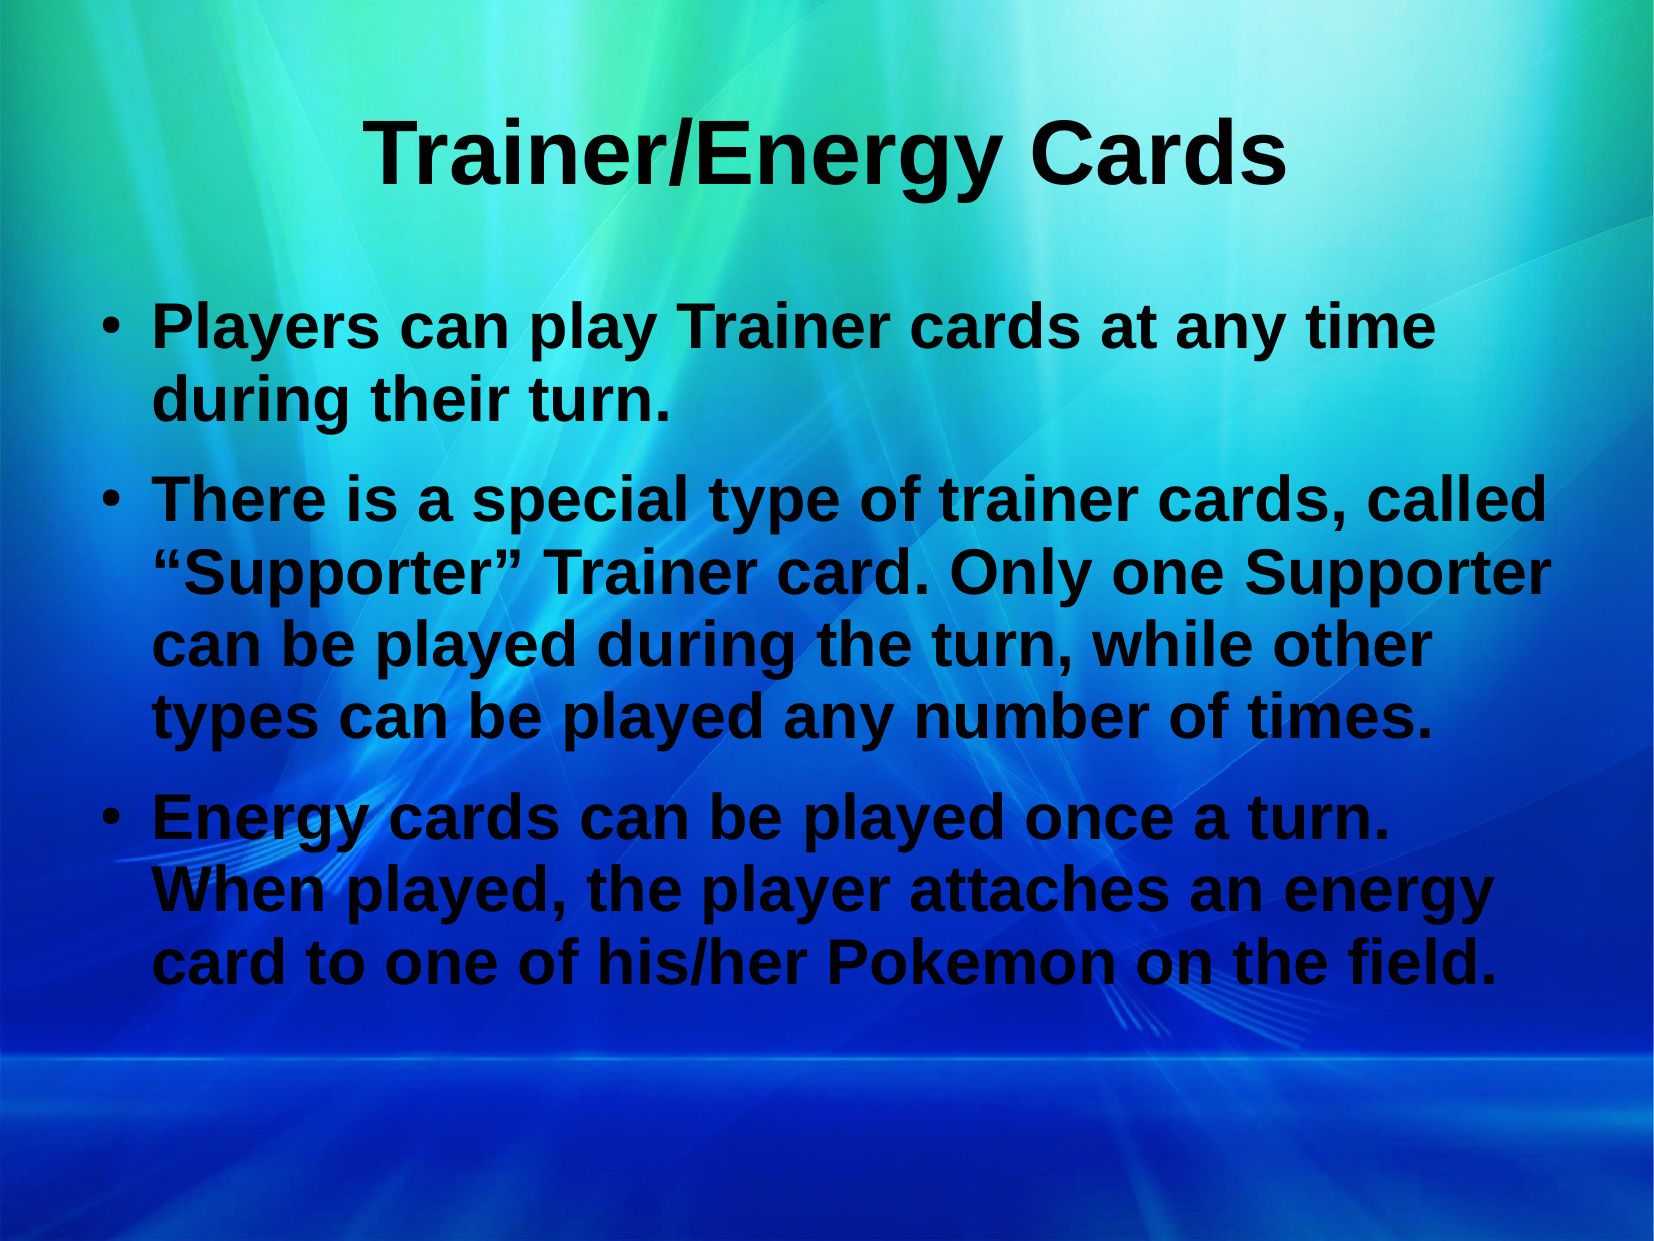

# Trainer/Energy Cards
Players can play Trainer cards at any time during their turn.
There is a special type of trainer cards, called “Supporter” Trainer card. Only one Supporter can be played during the turn, while other types can be played any number of times.
Energy cards can be played once a turn. When played, the player attaches an energy card to one of his/her Pokemon on the field.